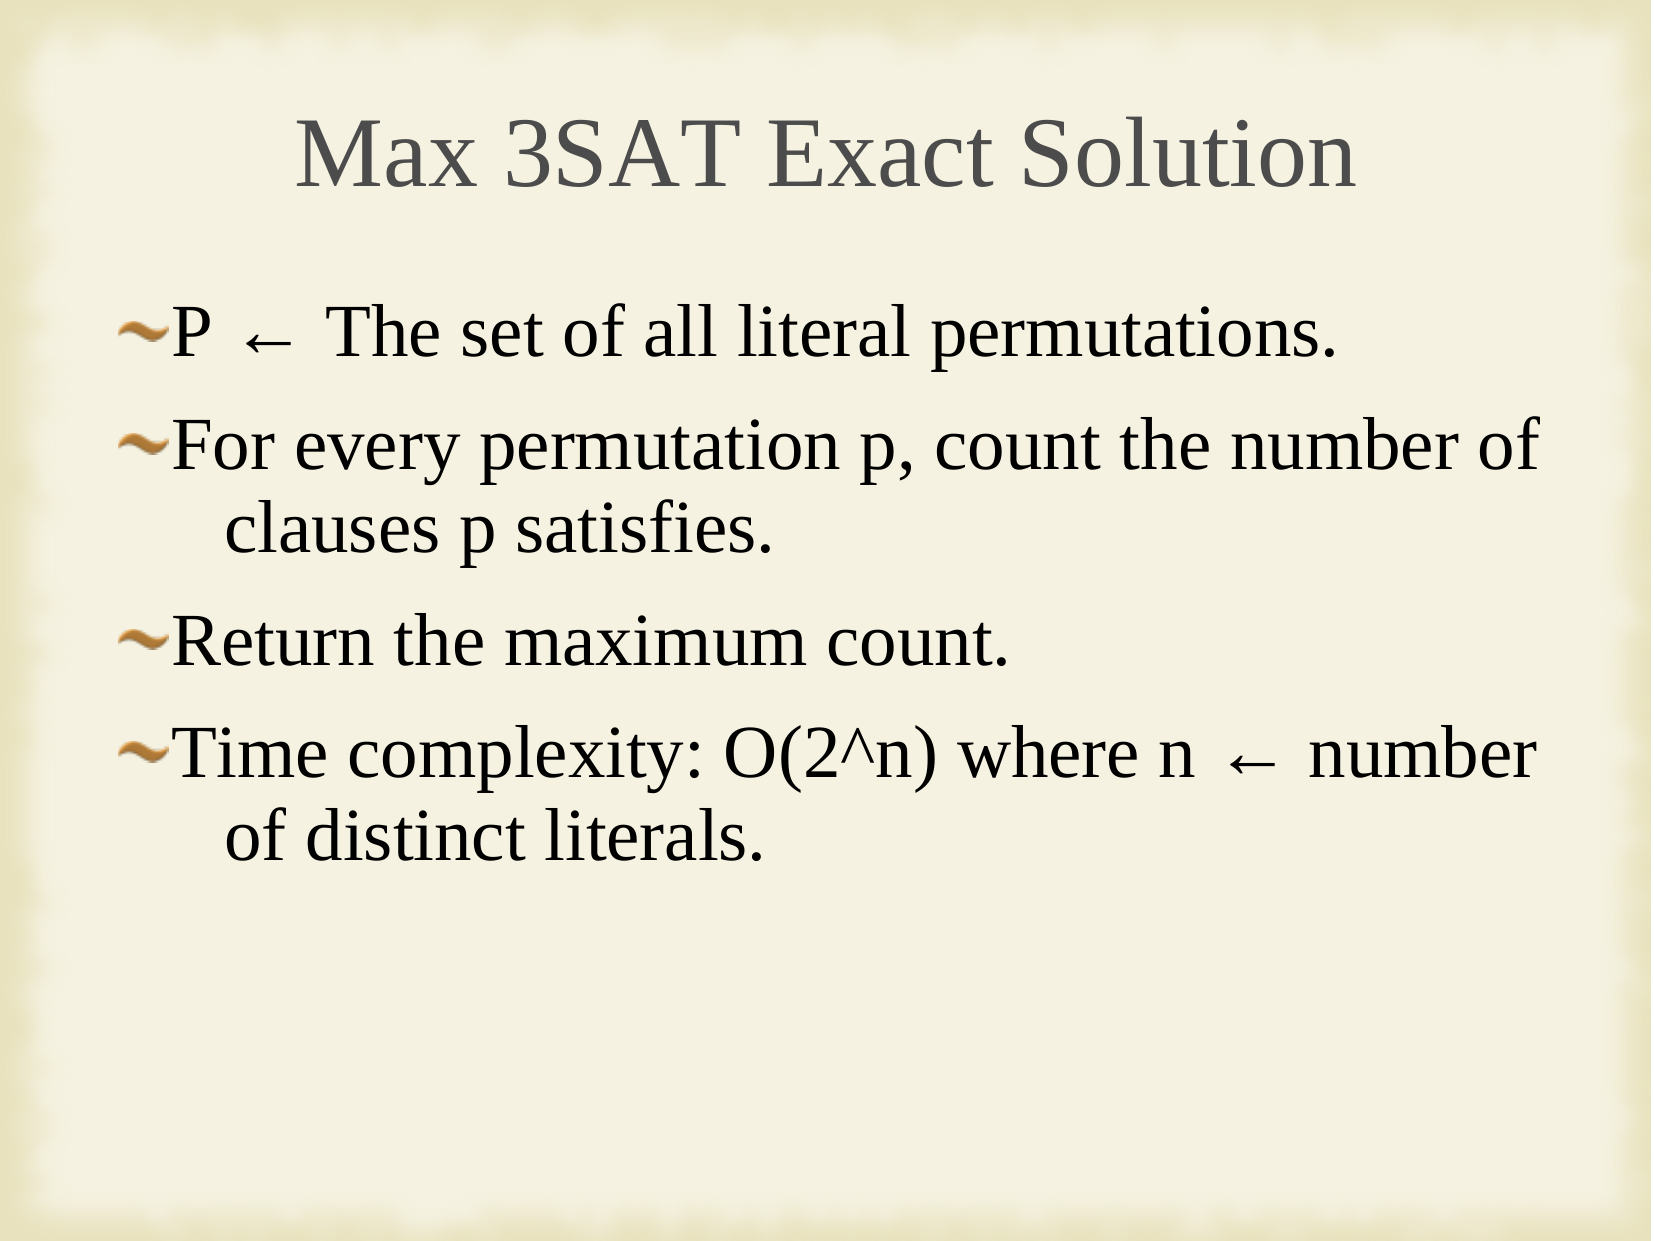

# Max 3SAT Exact Solution
P ← The set of all literal permutations.
For every permutation p, count the number of clauses p satisfies.
Return the maximum count.
Time complexity: O(2^n) where n ← number of distinct literals.